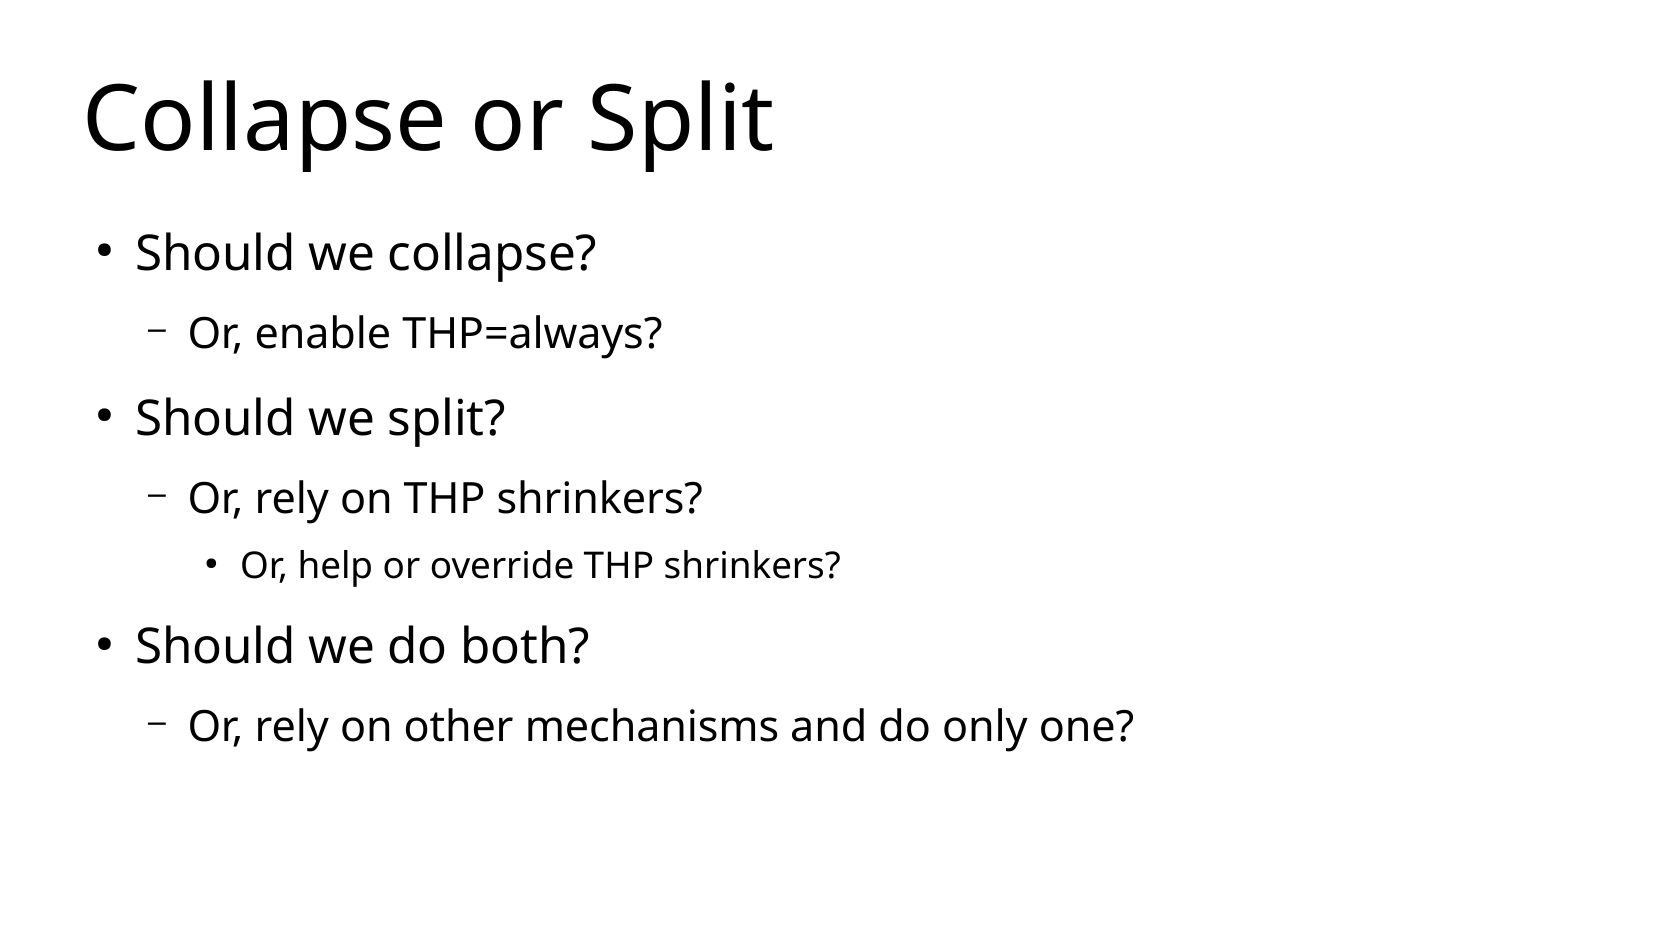

# Collapse or Split
Should we collapse?
Or, enable THP=always?
Should we split?
Or, rely on THP shrinkers?
Or, help or override THP shrinkers?
Should we do both?
Or, rely on other mechanisms and do only one?